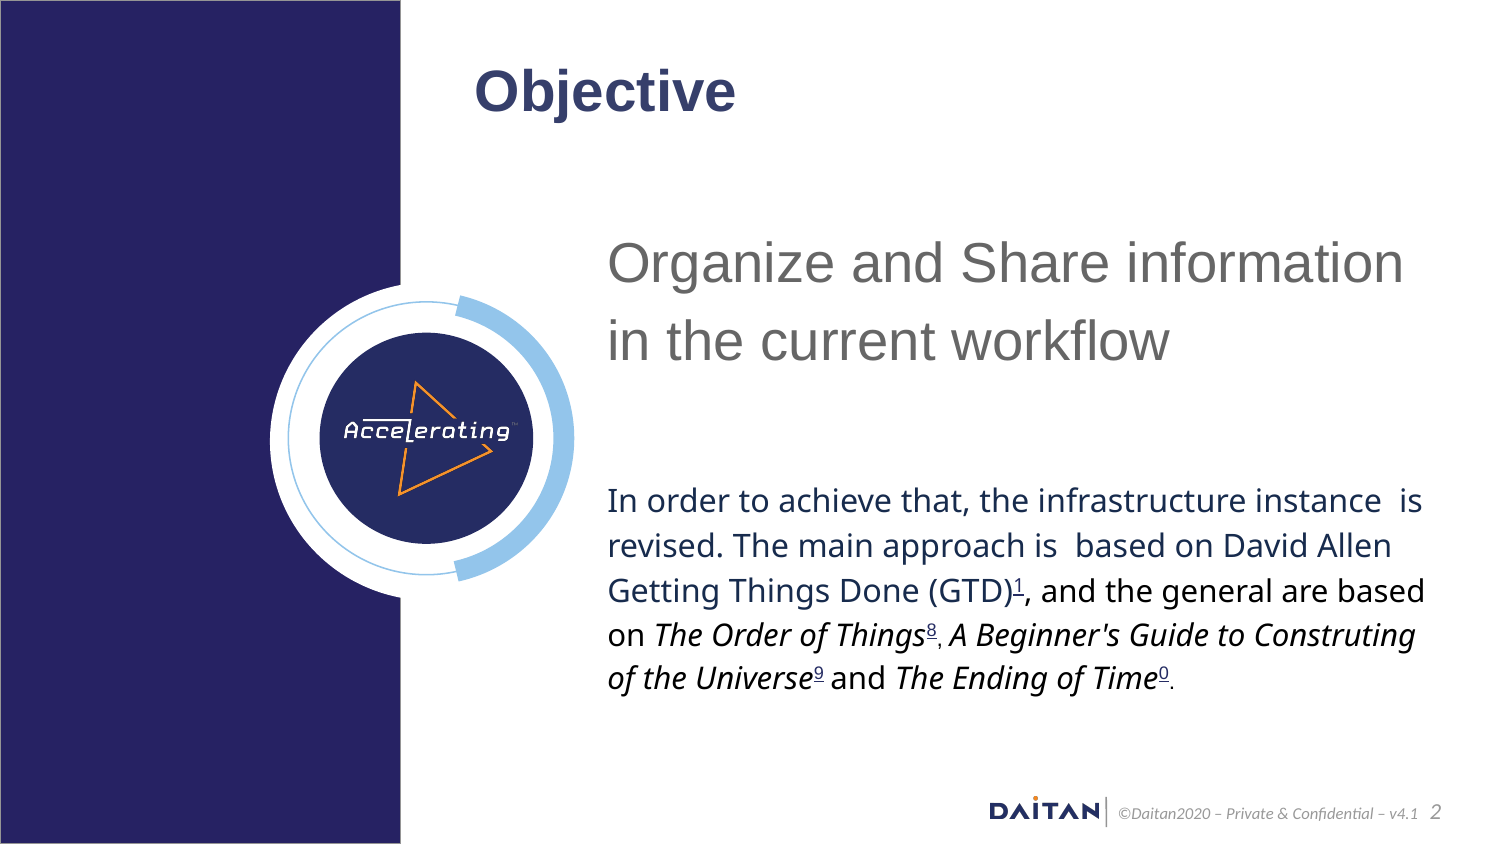

# Objective
Organize and Share information in the current workflow
In order to achieve that, the infrastructure instance is revised. The main approach is based on David Allen Getting Things Done (GTD)1, and the general are based on The Order of Things8, A Beginner's Guide to Construting of the Universe9 and The Ending of Time0.